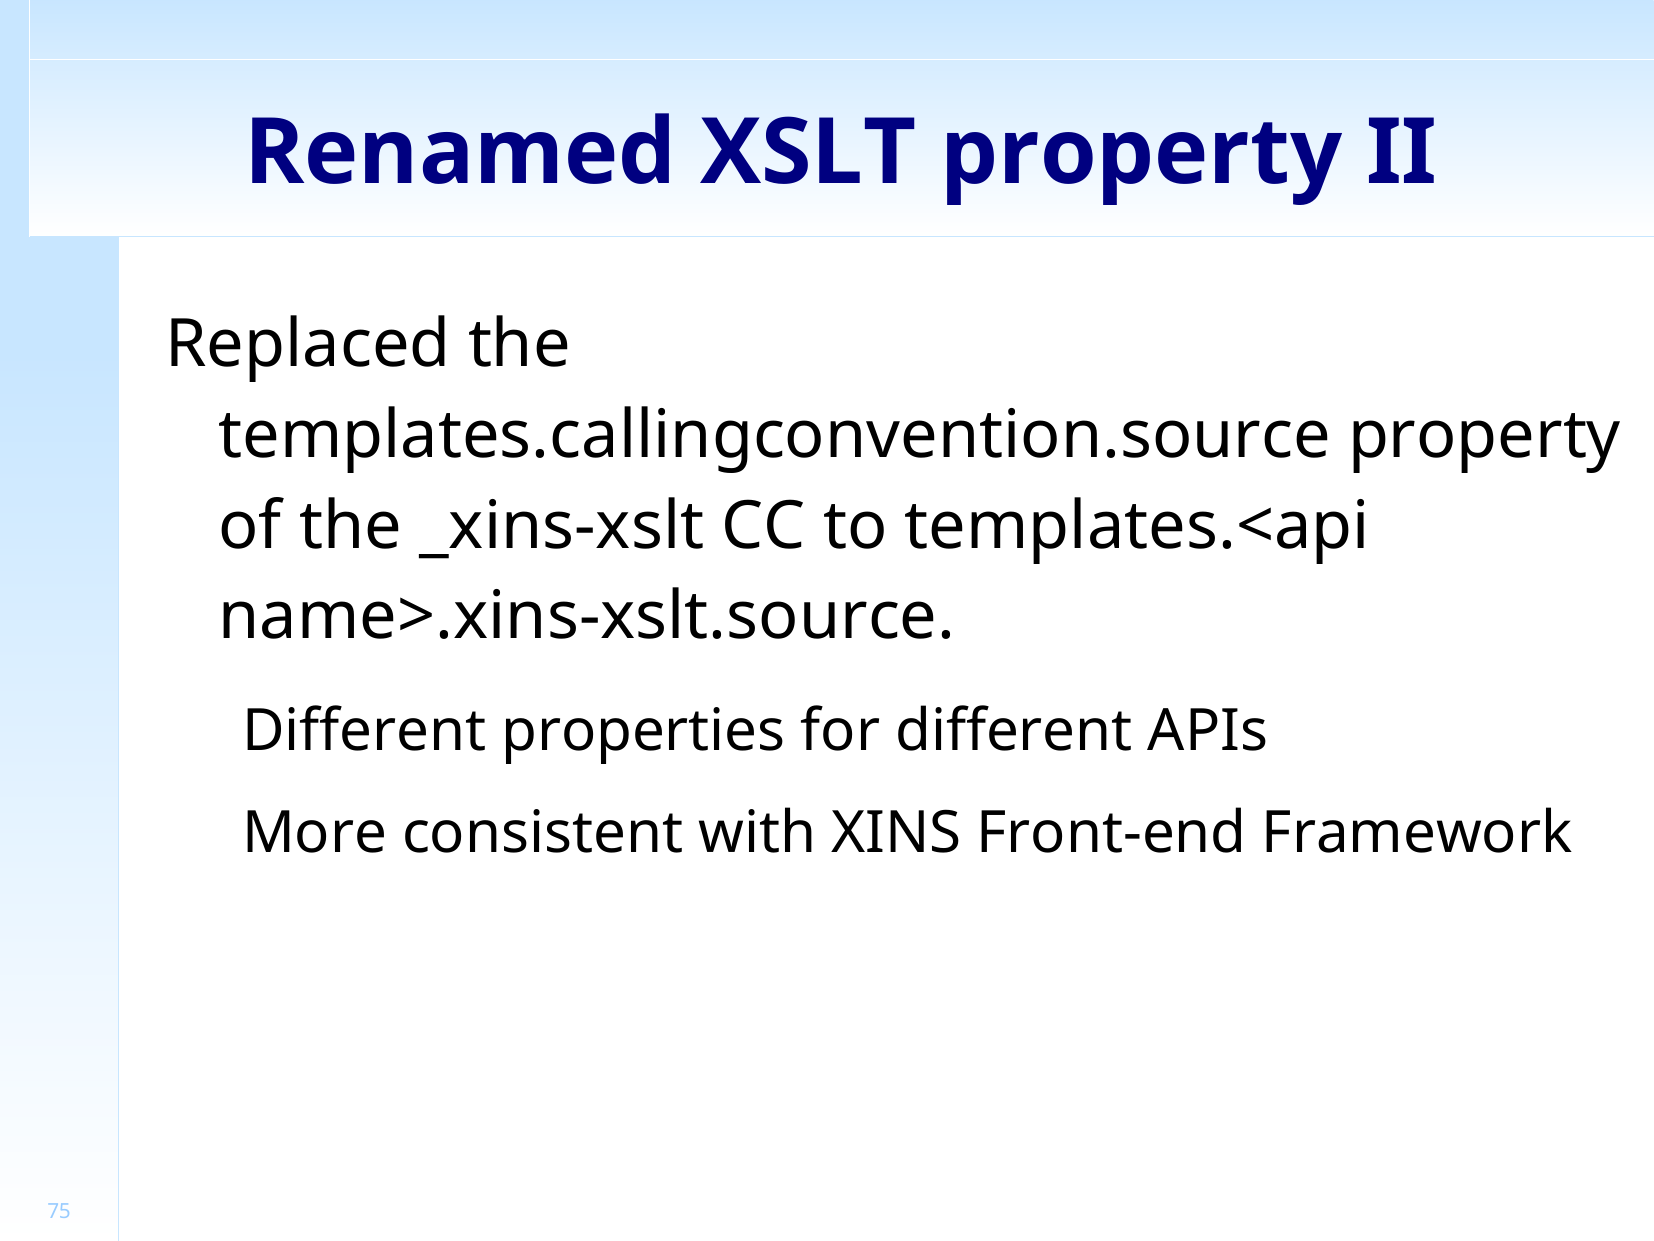

# Renamed XSLT property II
Replaced the templates.callingconvention.source property of the _xins-xslt CC to templates.<api name>.xins-xslt.source.
Different properties for different APIs
More consistent with XINS Front-end Framework